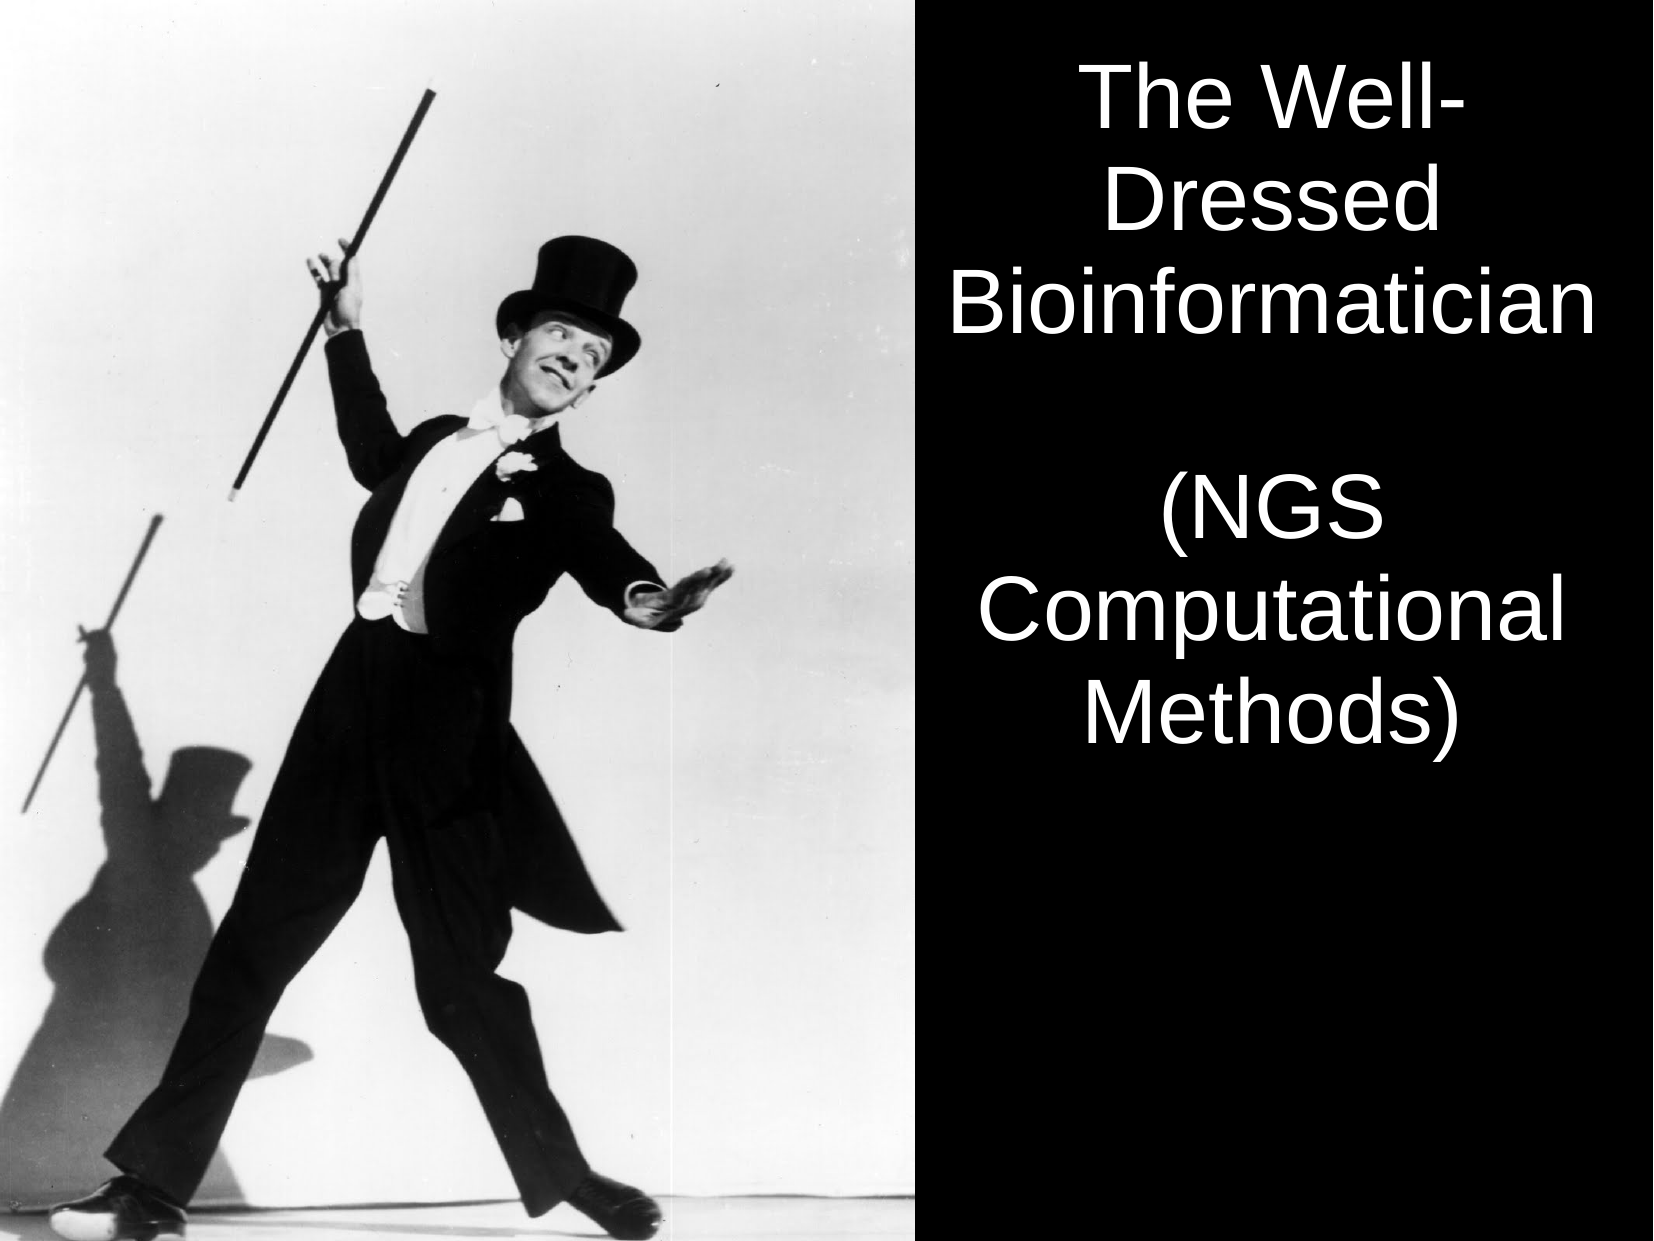

# The Well-Dressed Bioinformatician (NGS Computational Methods)